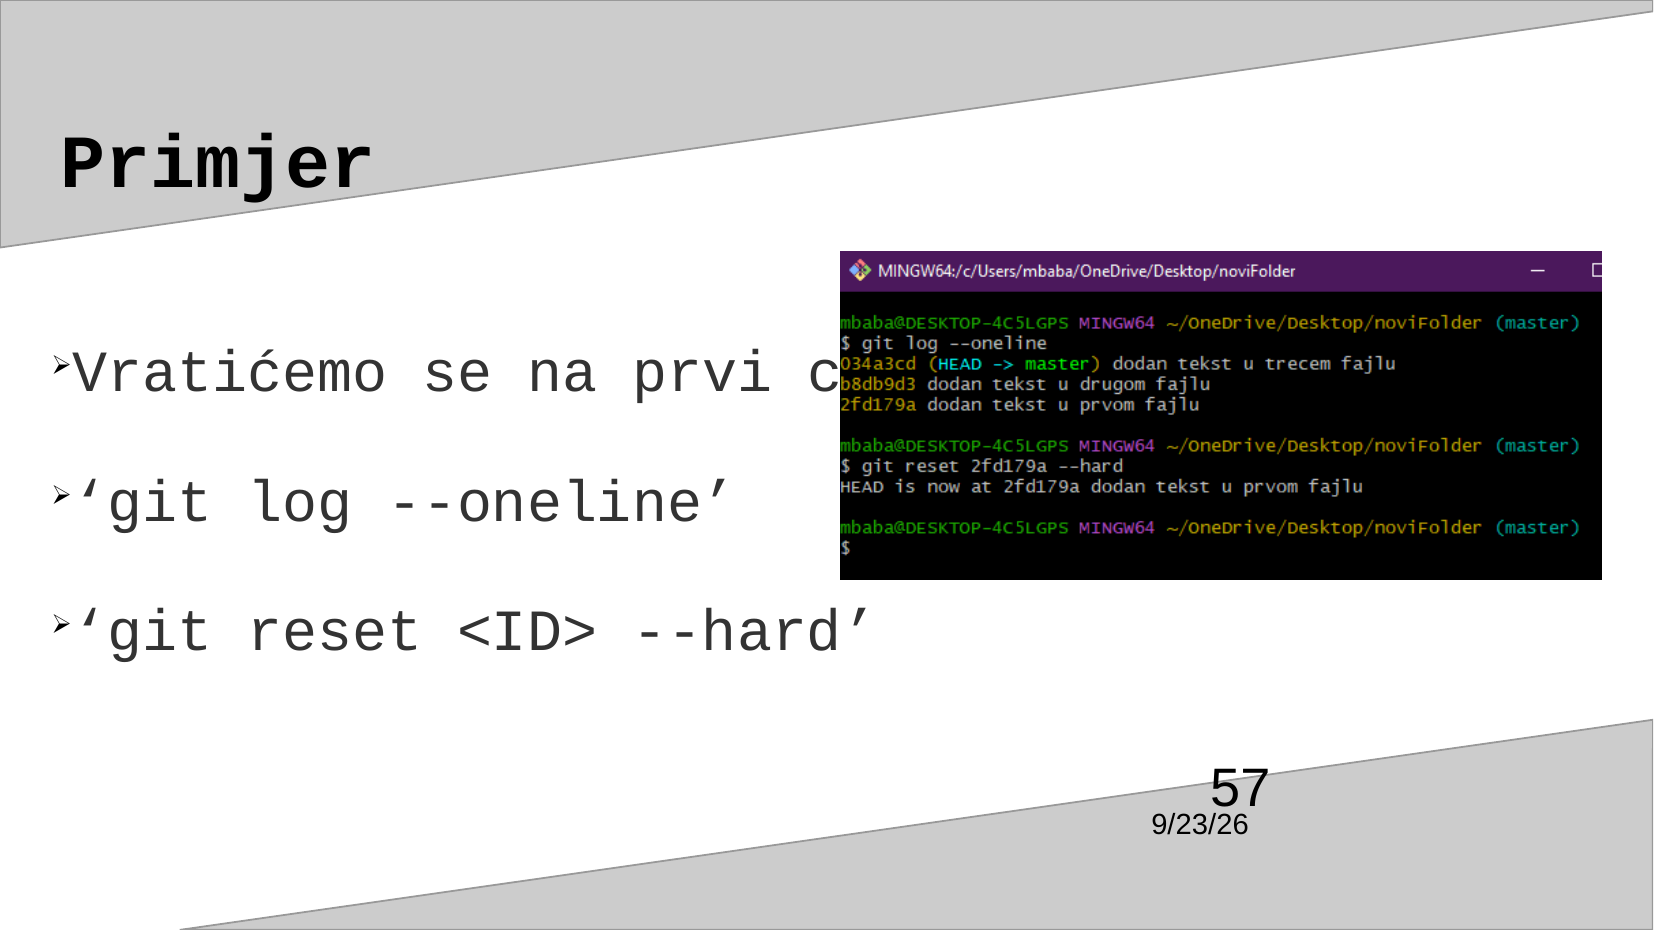

Primjer
# Vratićemo se na prvi commit
‘git log --oneline’
‘git reset <ID> --hard’
56